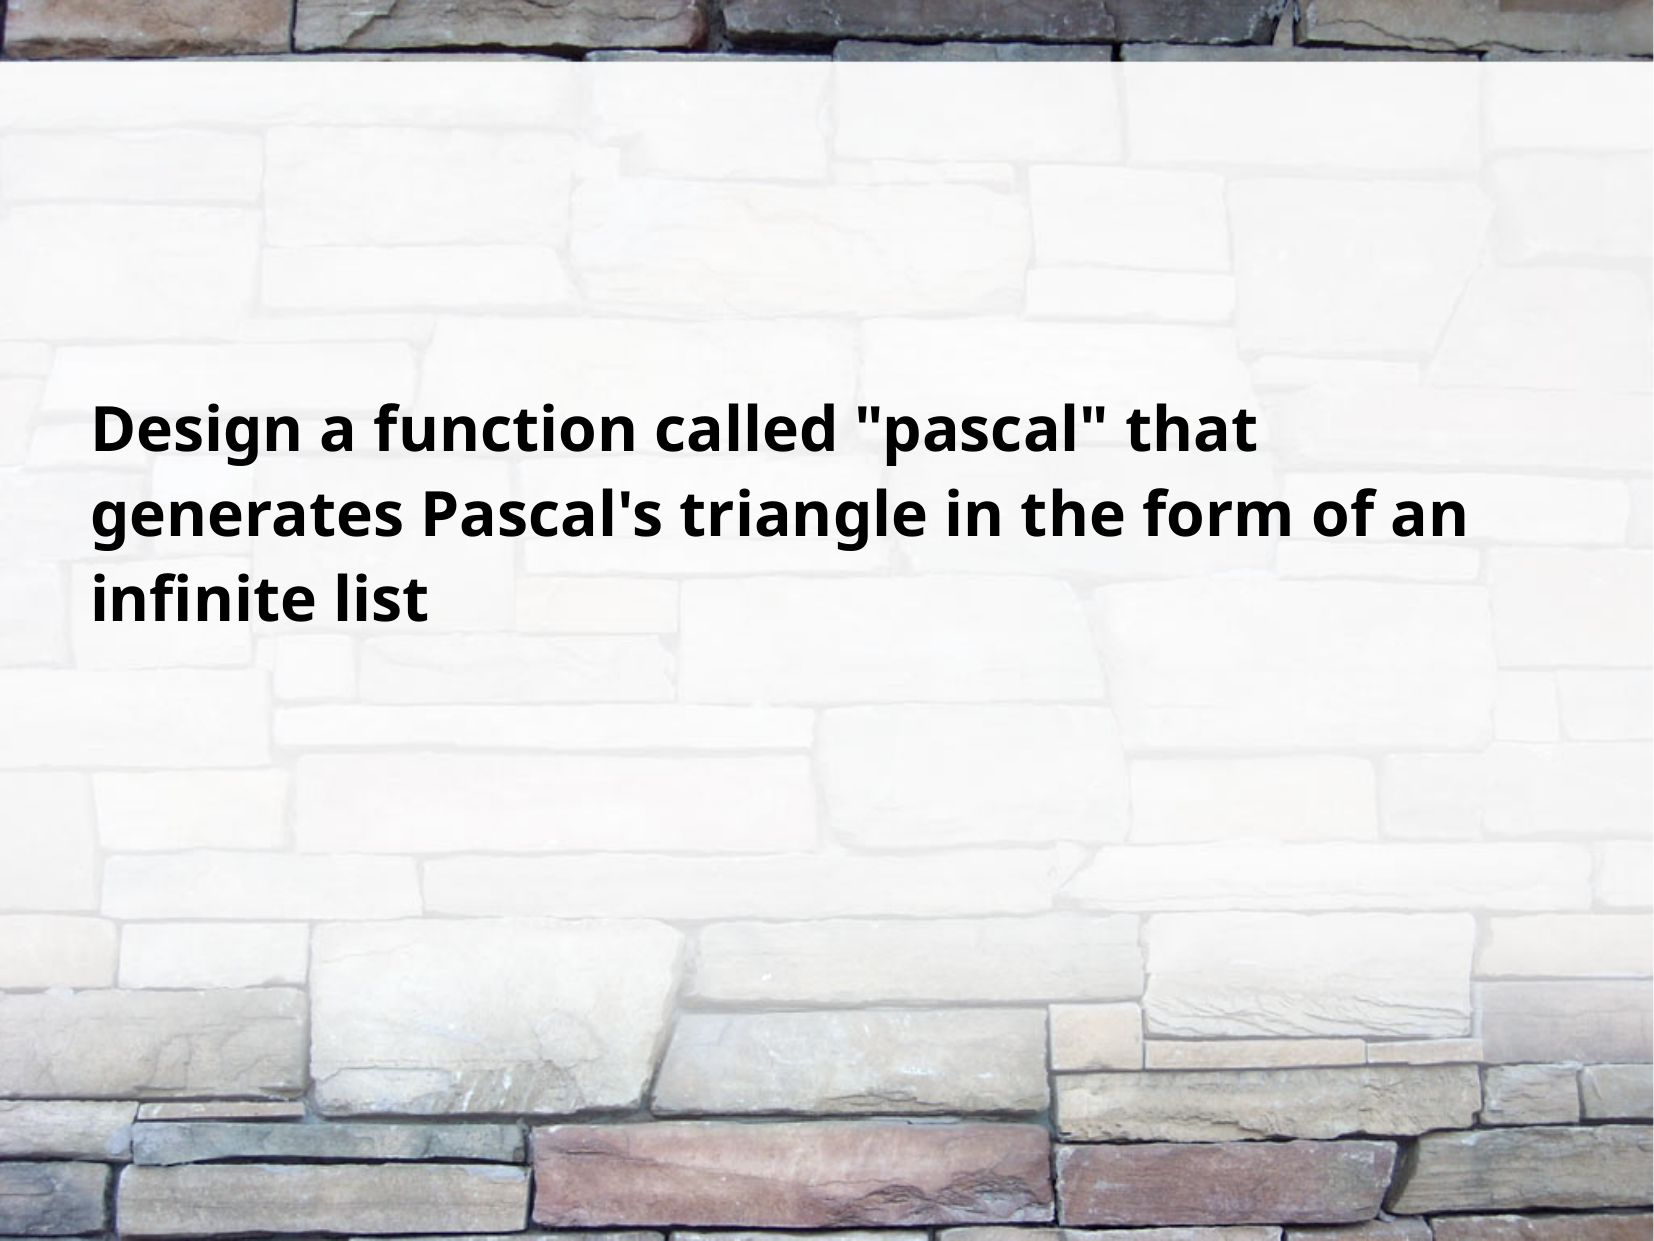

# Design a function called "pascal" that generates Pascal's triangle in the form of an infinite list